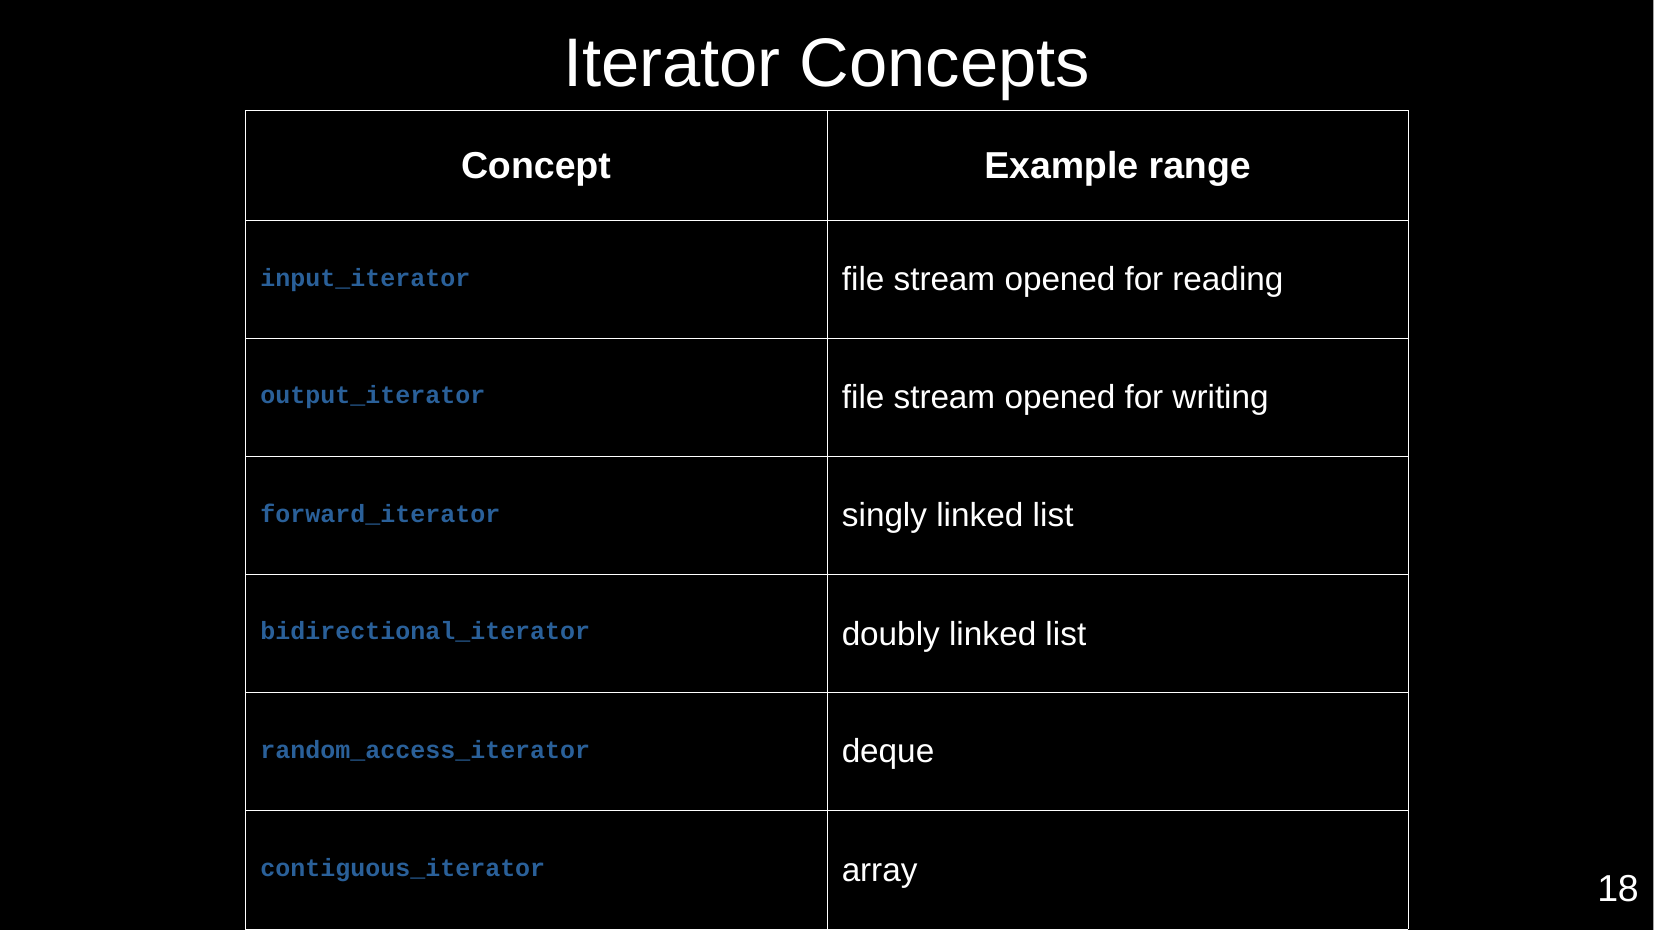

# Iterator Concepts
| Concept | Example range |
| --- | --- |
| input\_iterator | file stream opened for reading |
| output\_iterator | file stream opened for writing |
| forward\_iterator | singly linked list |
| bidirectional\_iterator | doubly linked list |
| random\_access\_iterator | deque |
| contiguous\_iterator | array |